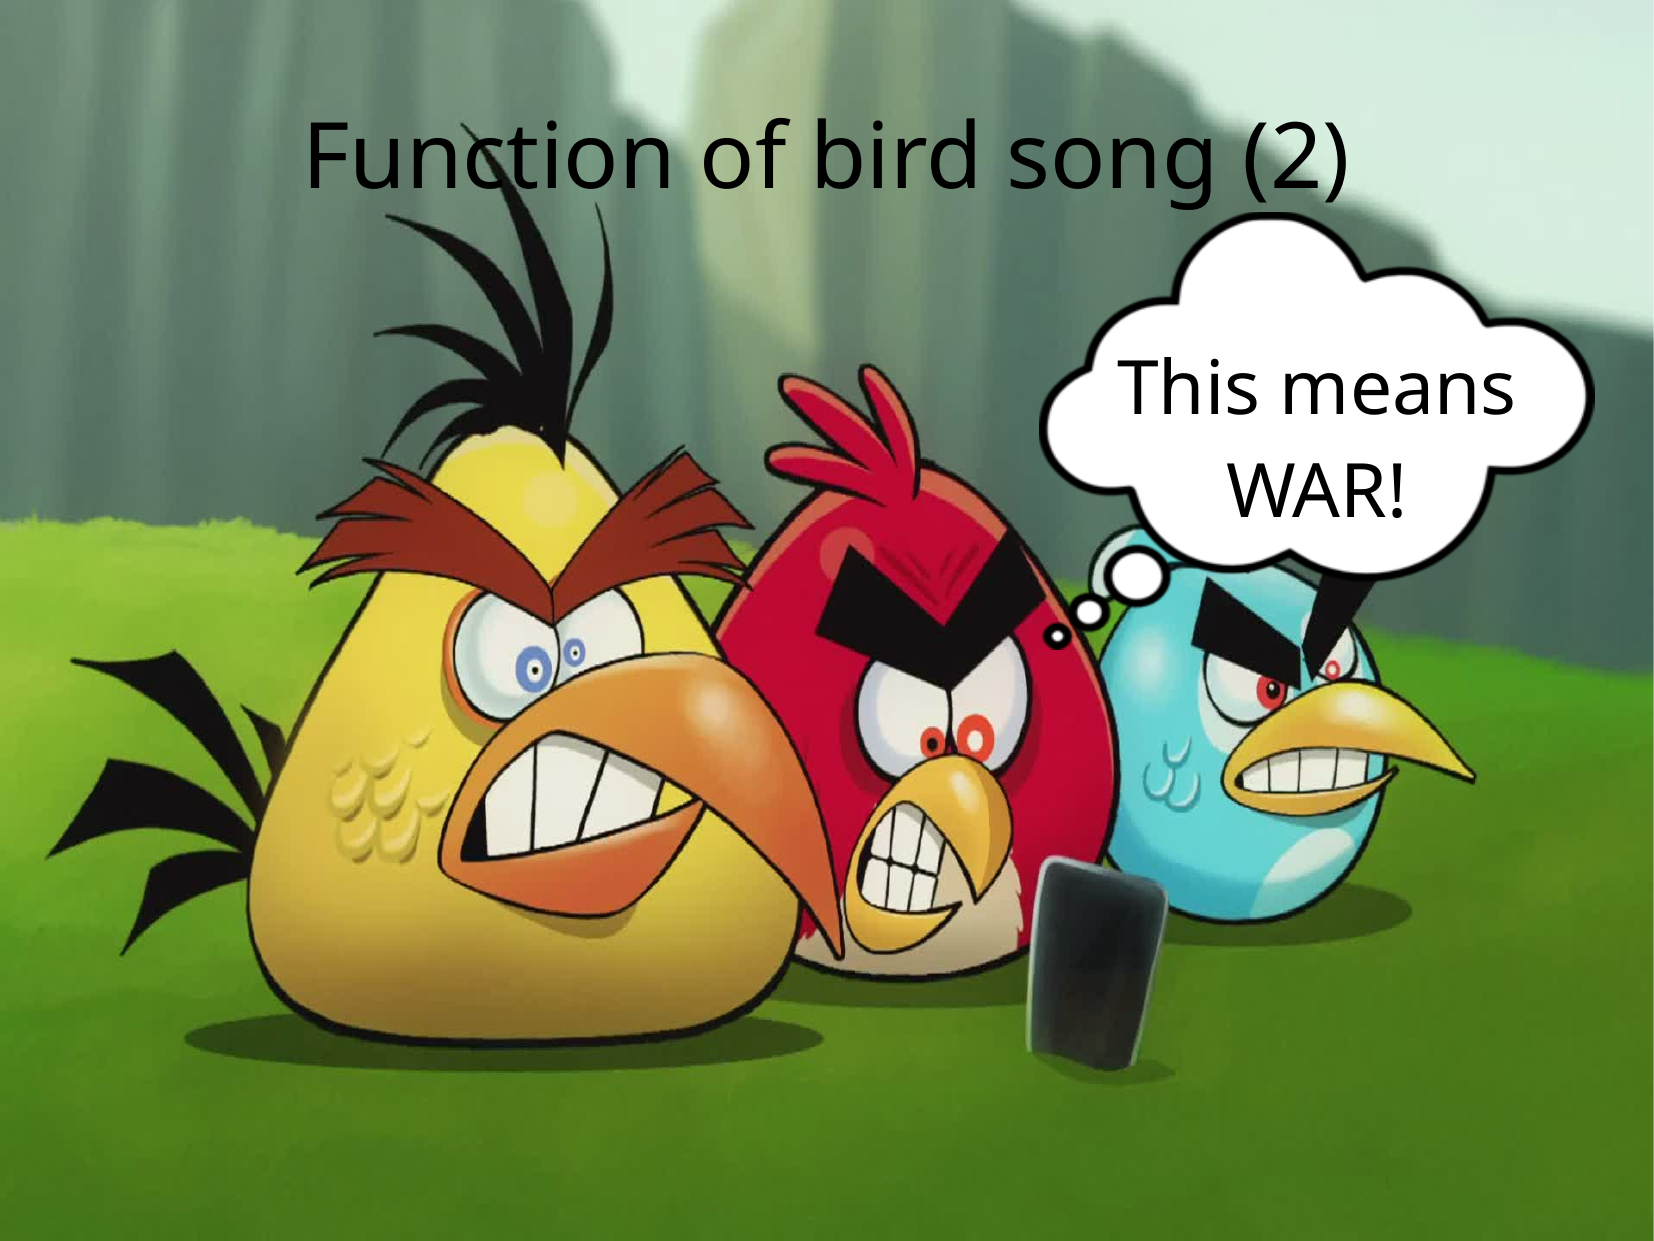

# Function of bird song (2)
This means
WAR!